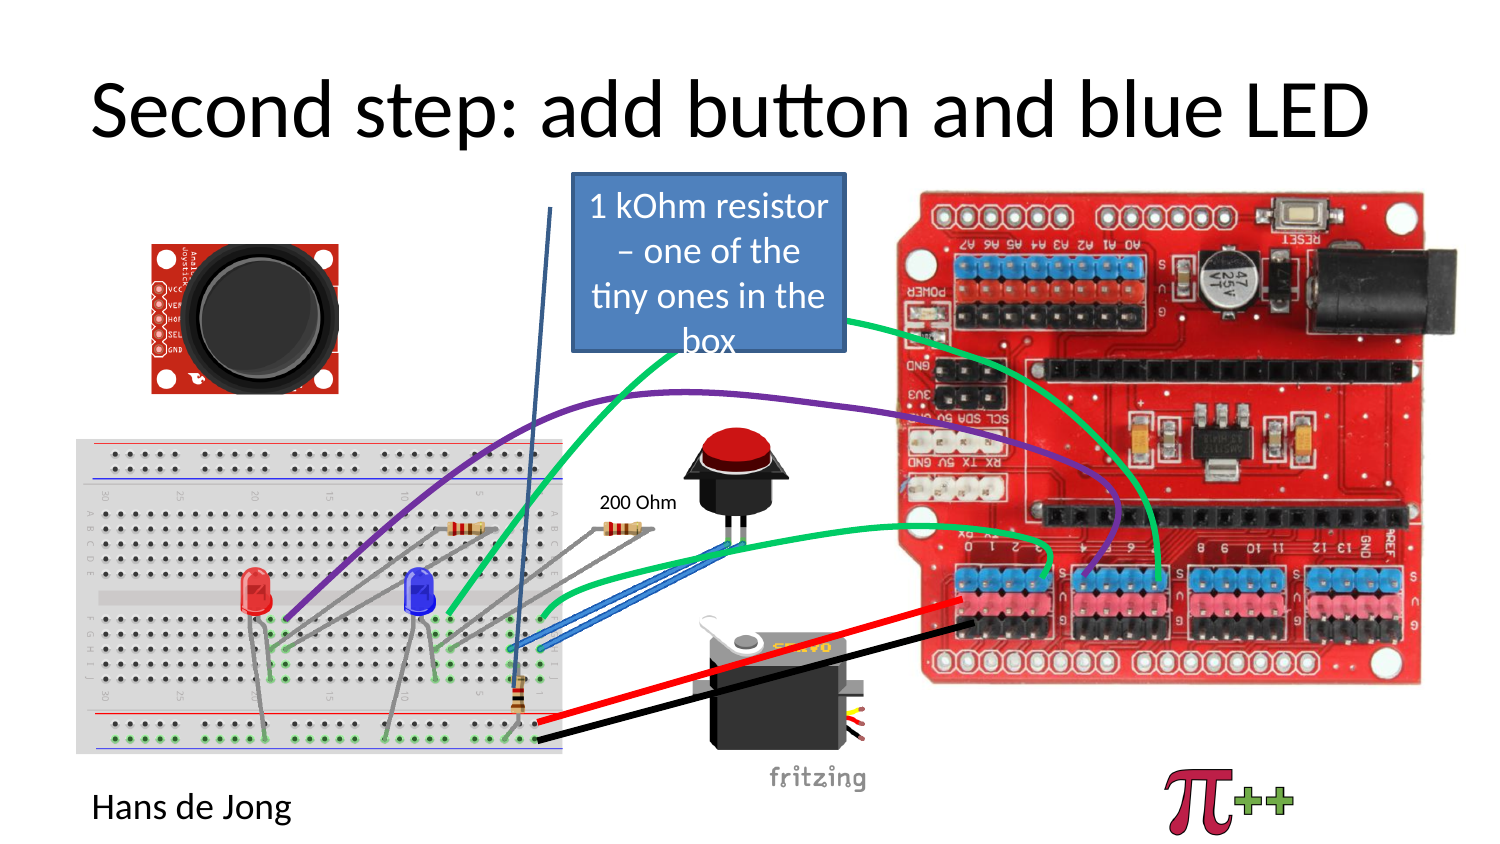

# Second step: add button and blue LED
1 kOhm resistor – one of the tiny ones in the box
200 Ohm